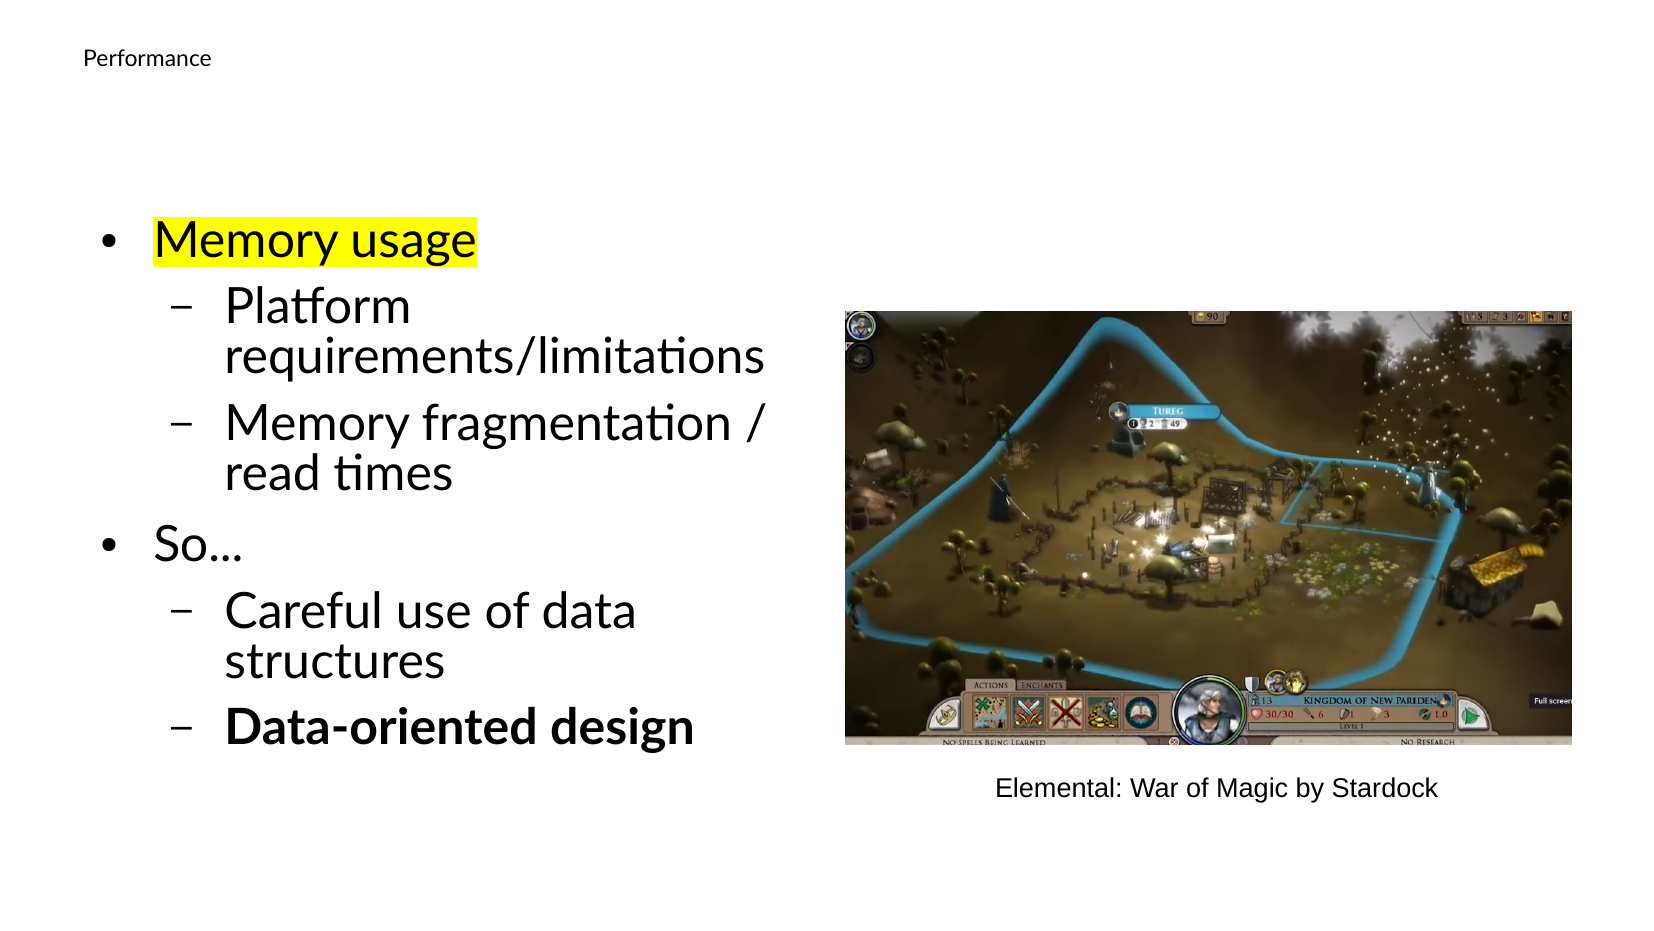

# Performance
Memory usage
Platform requirements/limitations
Memory fragmentation / read times
So...
Careful use of data structures
Data-oriented design
Elemental: War of Magic by Stardock